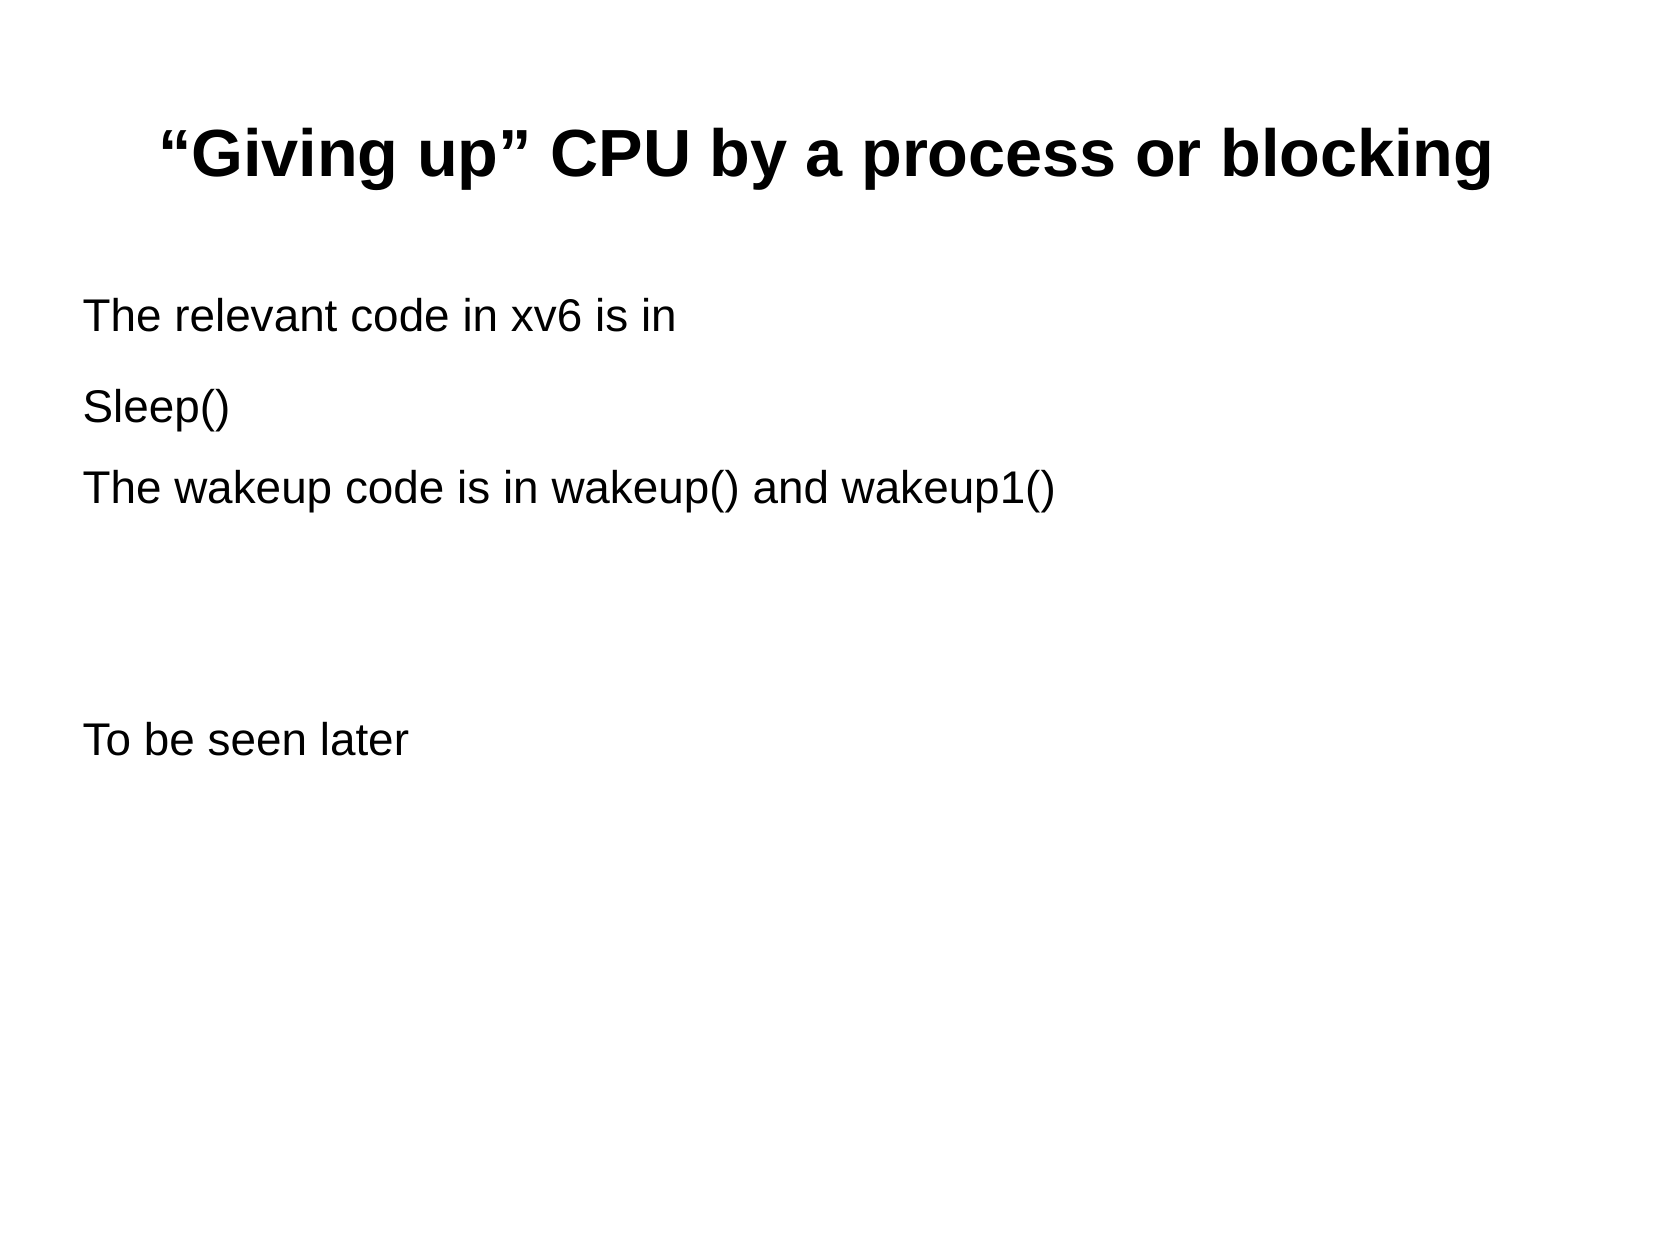

# “Giving up” CPU by a process or blocking
The relevant code in xv6 is in
Sleep()
The wakeup code is in wakeup() and wakeup1()
To be seen later